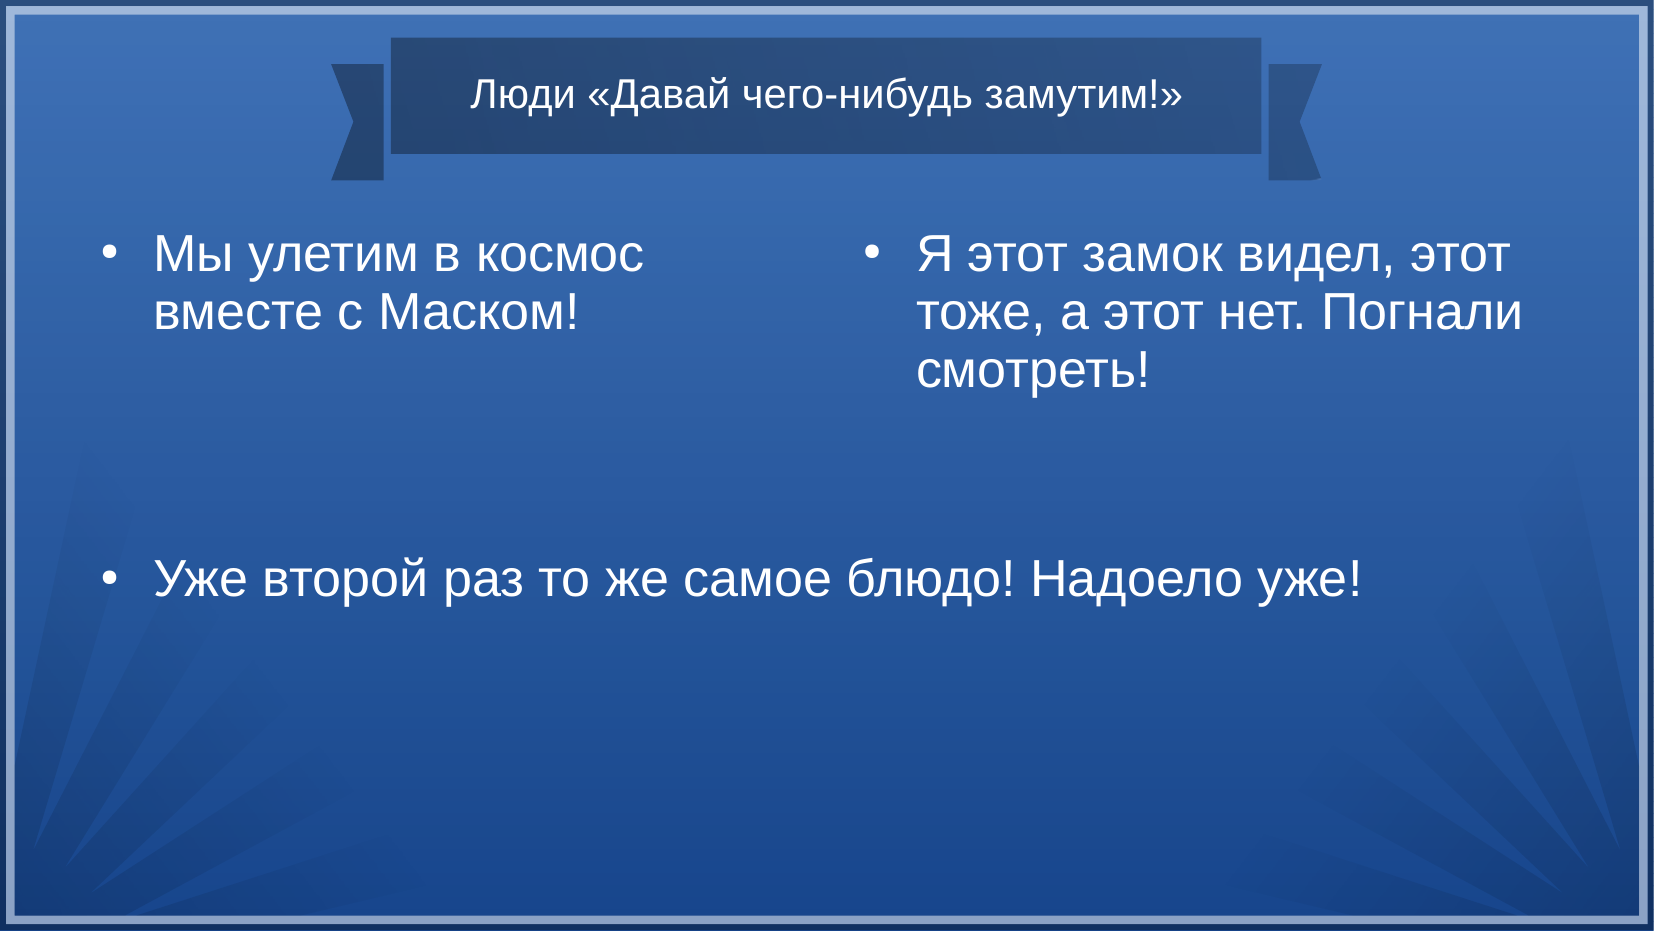

# Люди «Давай чего-нибудь замутим!»
Мы улетим в космос вместе с Маском!
Я этот замок видел, этот тоже, а этот нет. Погнали смотреть!
Уже второй раз то же самое блюдо! Надоело уже!